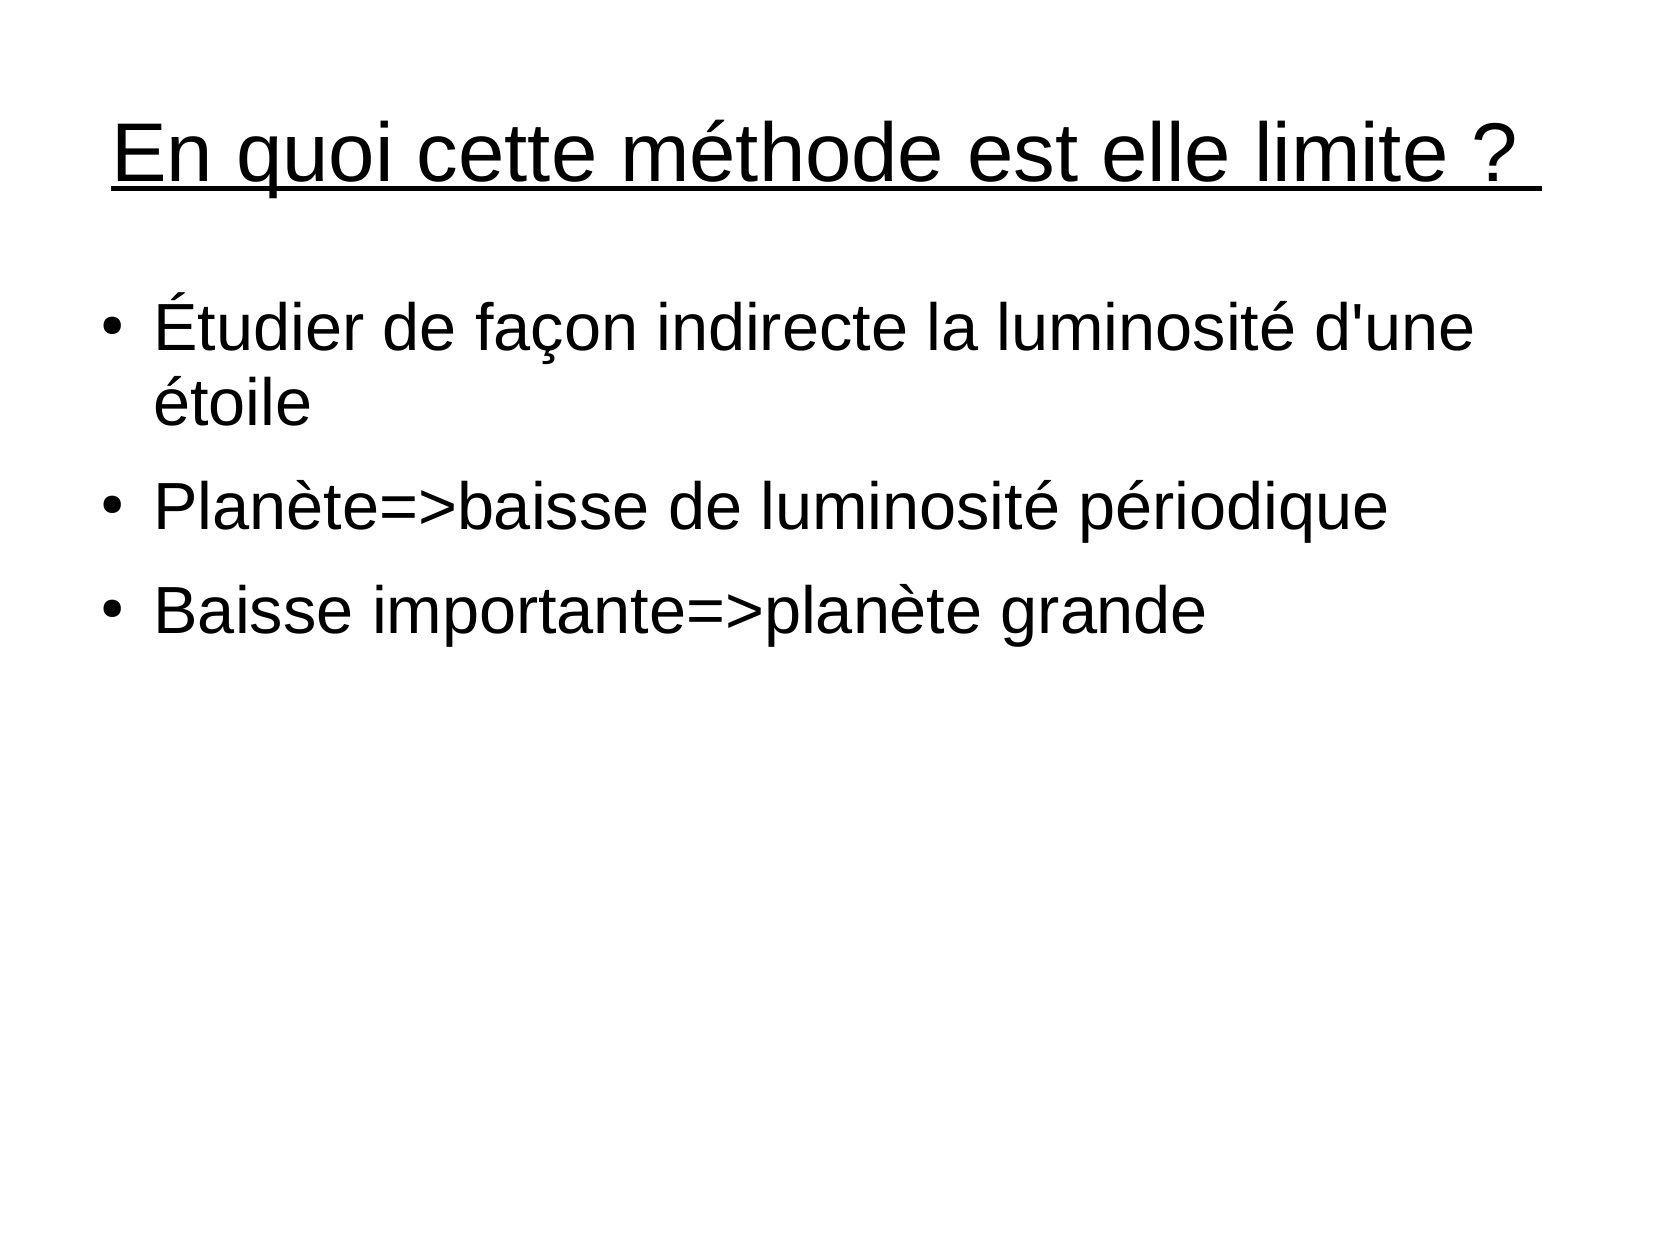

# En quoi cette méthode est elle limite ?
Étudier de façon indirecte la luminosité d'une étoile
Planète=>baisse de luminosité périodique
Baisse importante=>planète grande